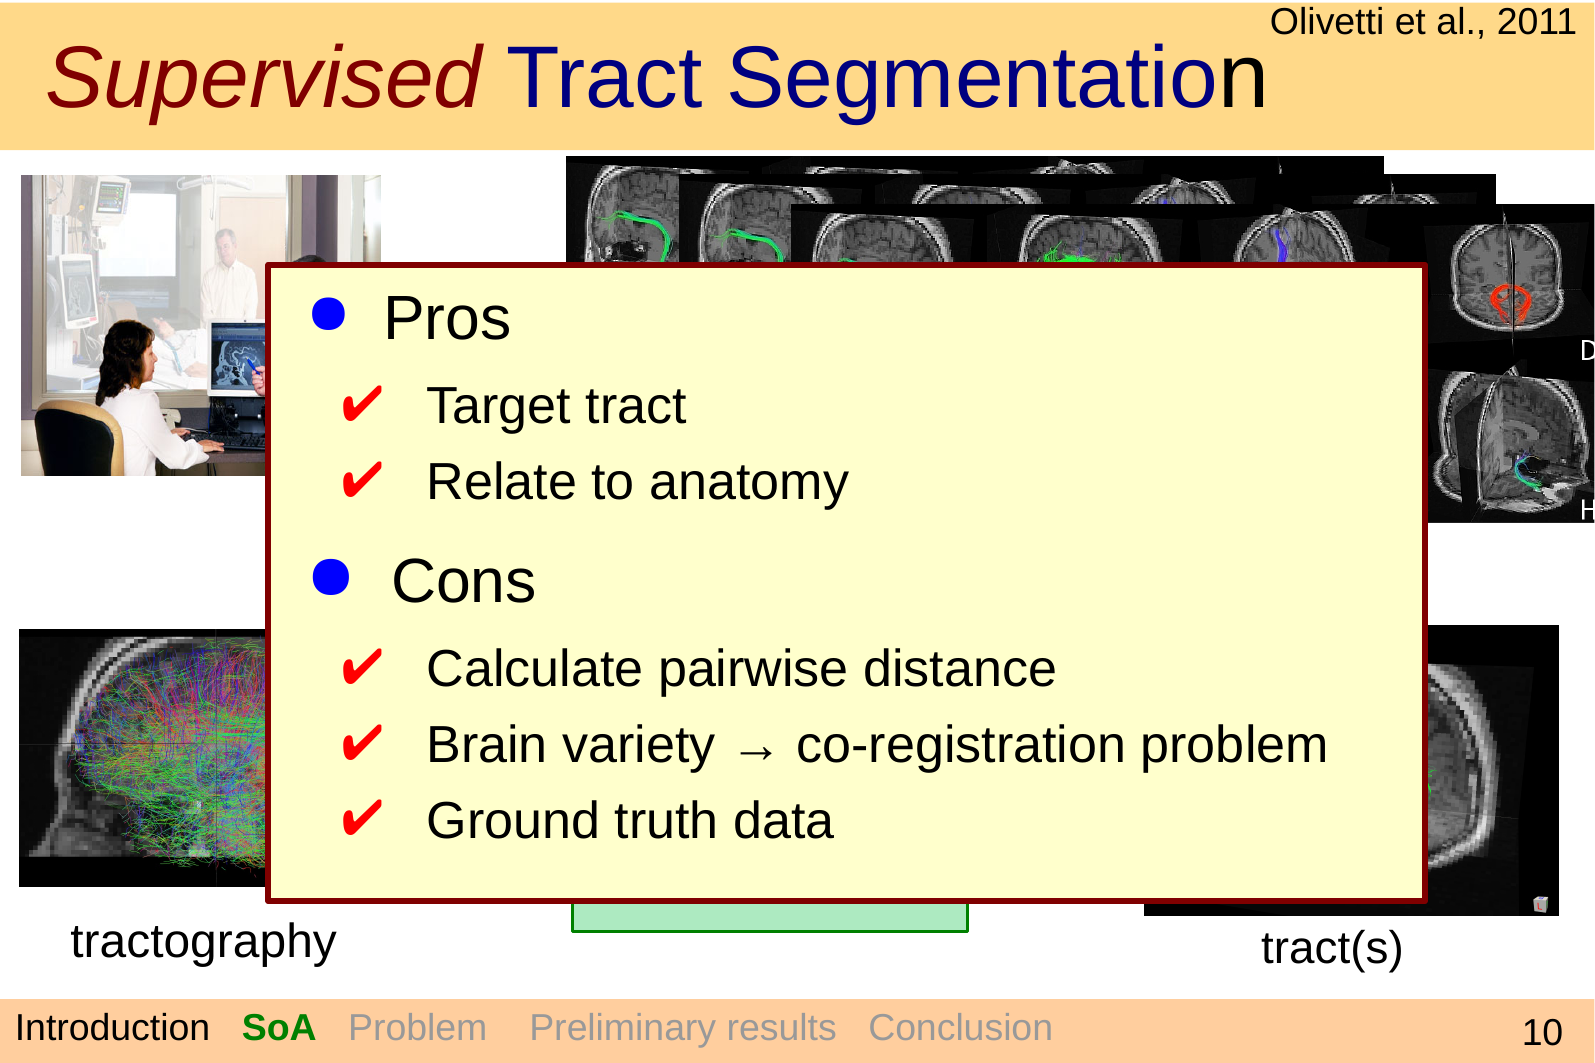

Olivetti et al., 2011
# Supervised Tract Segmentation
 Pros
 Target tract
 Relate to anatomy
 Cons
 Calculate pairwise distance
 Brain variety → co-registration problem
 Ground truth data
Classifier
(Ada Boost, SVM, ect)
tractography
tract(s)
Introduction SoA Problem Preliminary results Conclusion